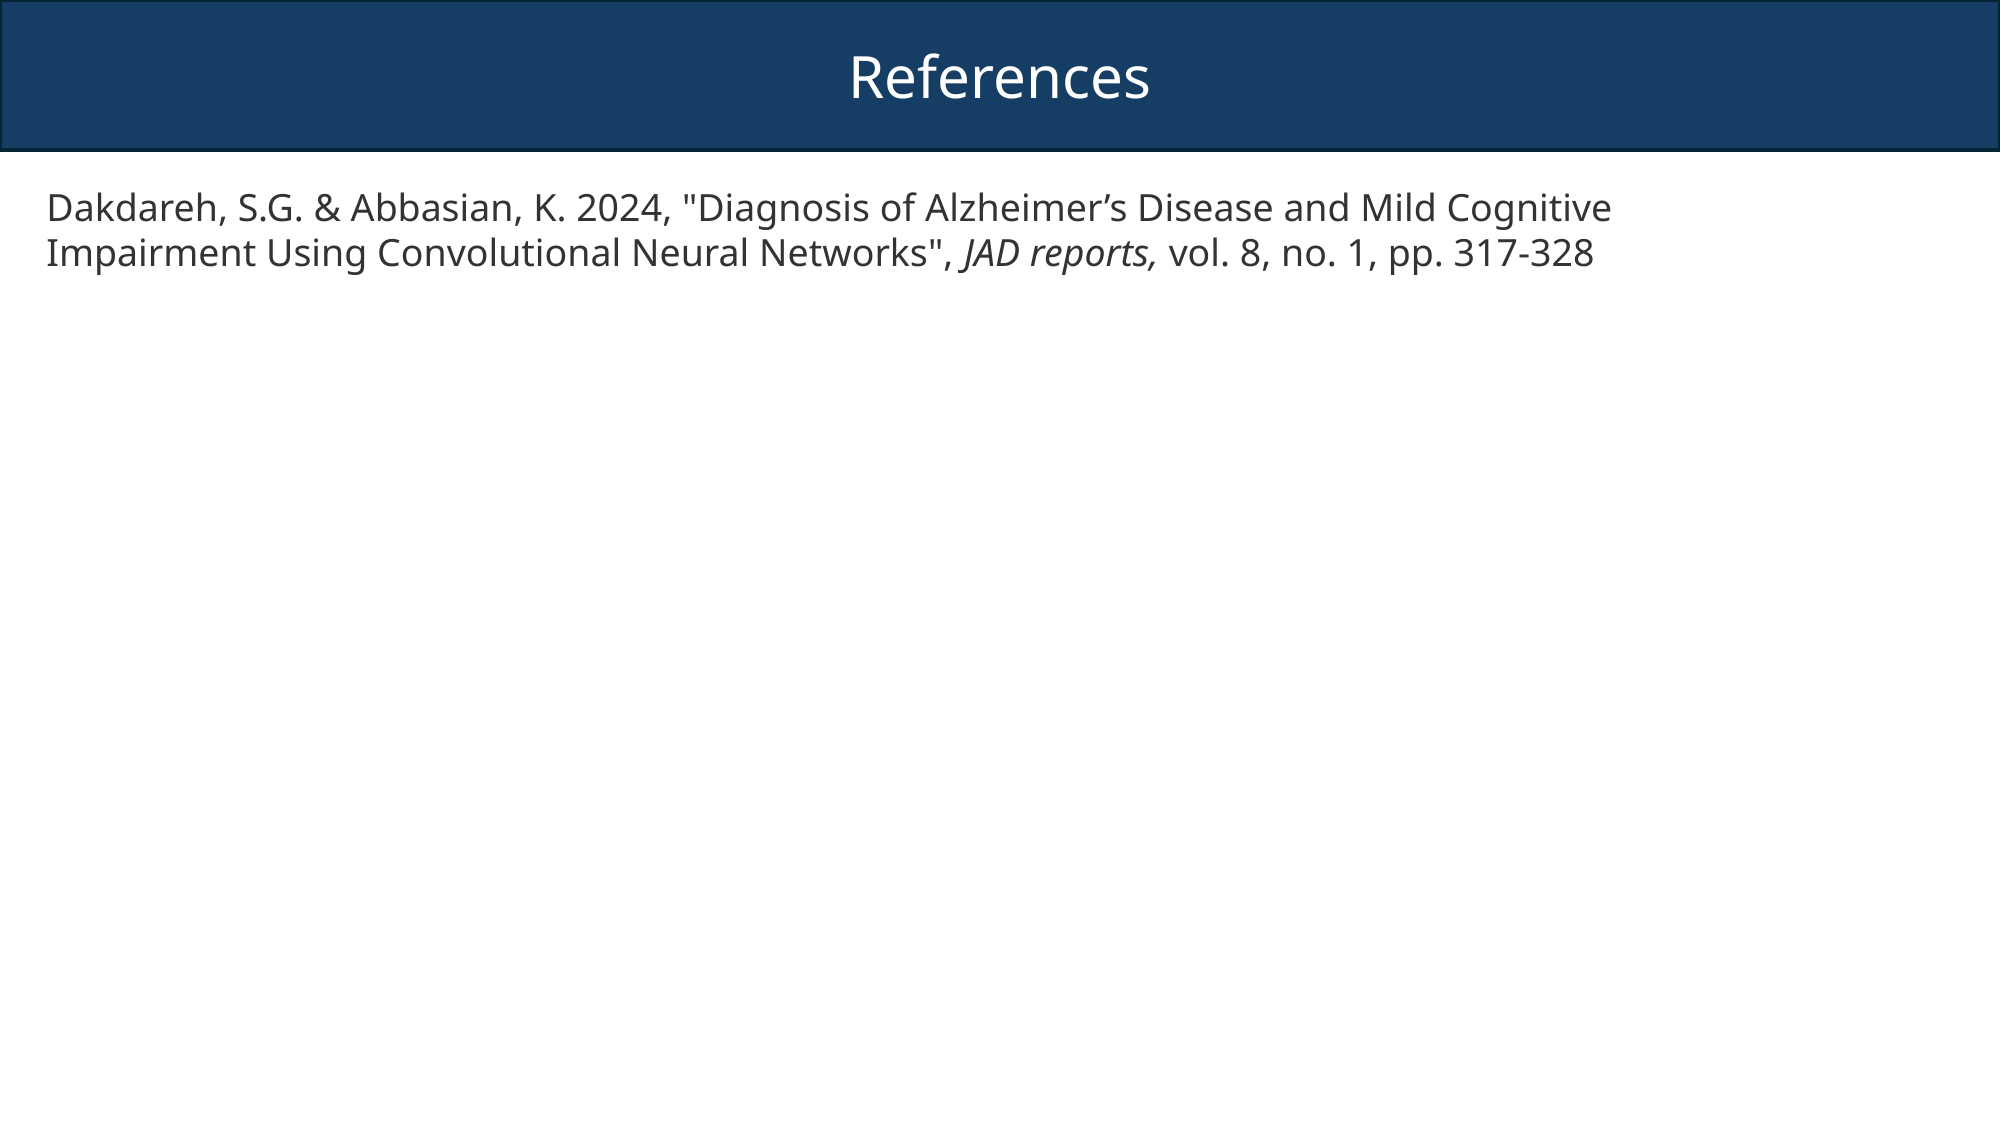

References
Dakdareh, S.G. & Abbasian, K. 2024, "Diagnosis of Alzheimer’s Disease and Mild Cognitive Impairment Using Convolutional Neural Networks", JAD reports, vol. 8, no. 1, pp. 317-328